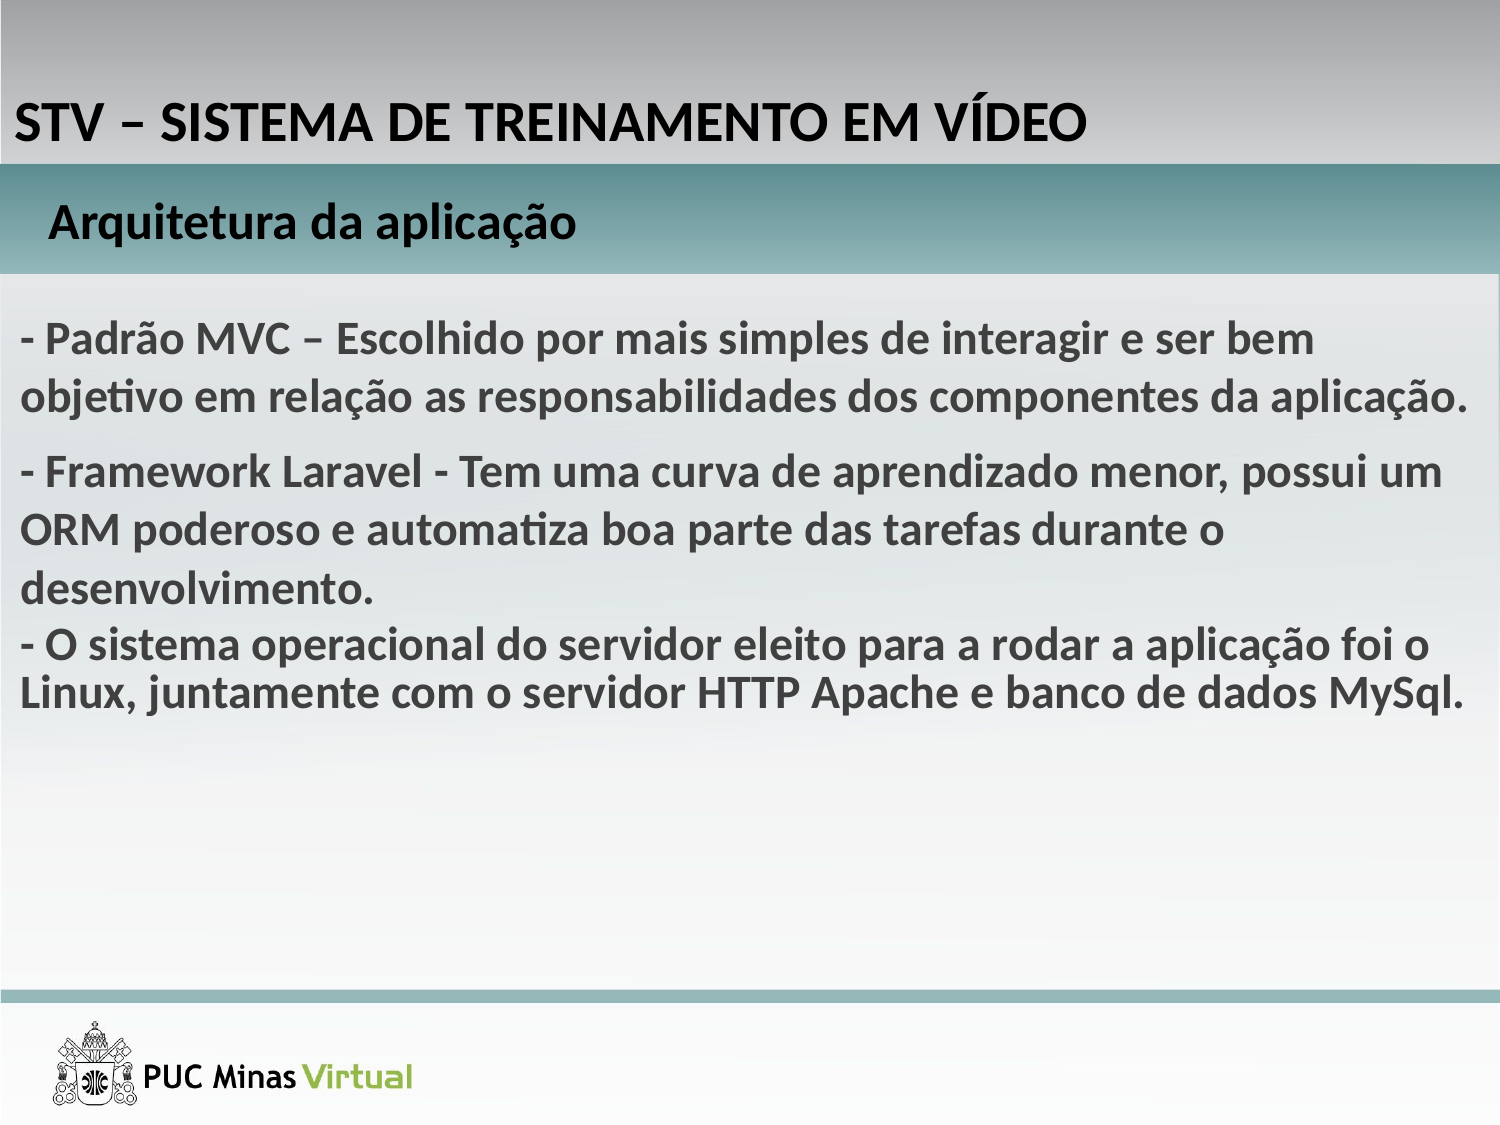

STV – SISTEMA DE TREINAMENTO EM VÍDEO
Arquitetura da aplicação
- Padrão MVC – Escolhido por mais simples de interagir e ser bem objetivo em relação as responsabilidades dos componentes da aplicação.
- Framework Laravel - Tem uma curva de aprendizado menor, possui um ORM poderoso e automatiza boa parte das tarefas durante o desenvolvimento.
- O sistema operacional do servidor eleito para a rodar a aplicação foi o Linux, juntamente com o servidor HTTP Apache e banco de dados MySql.